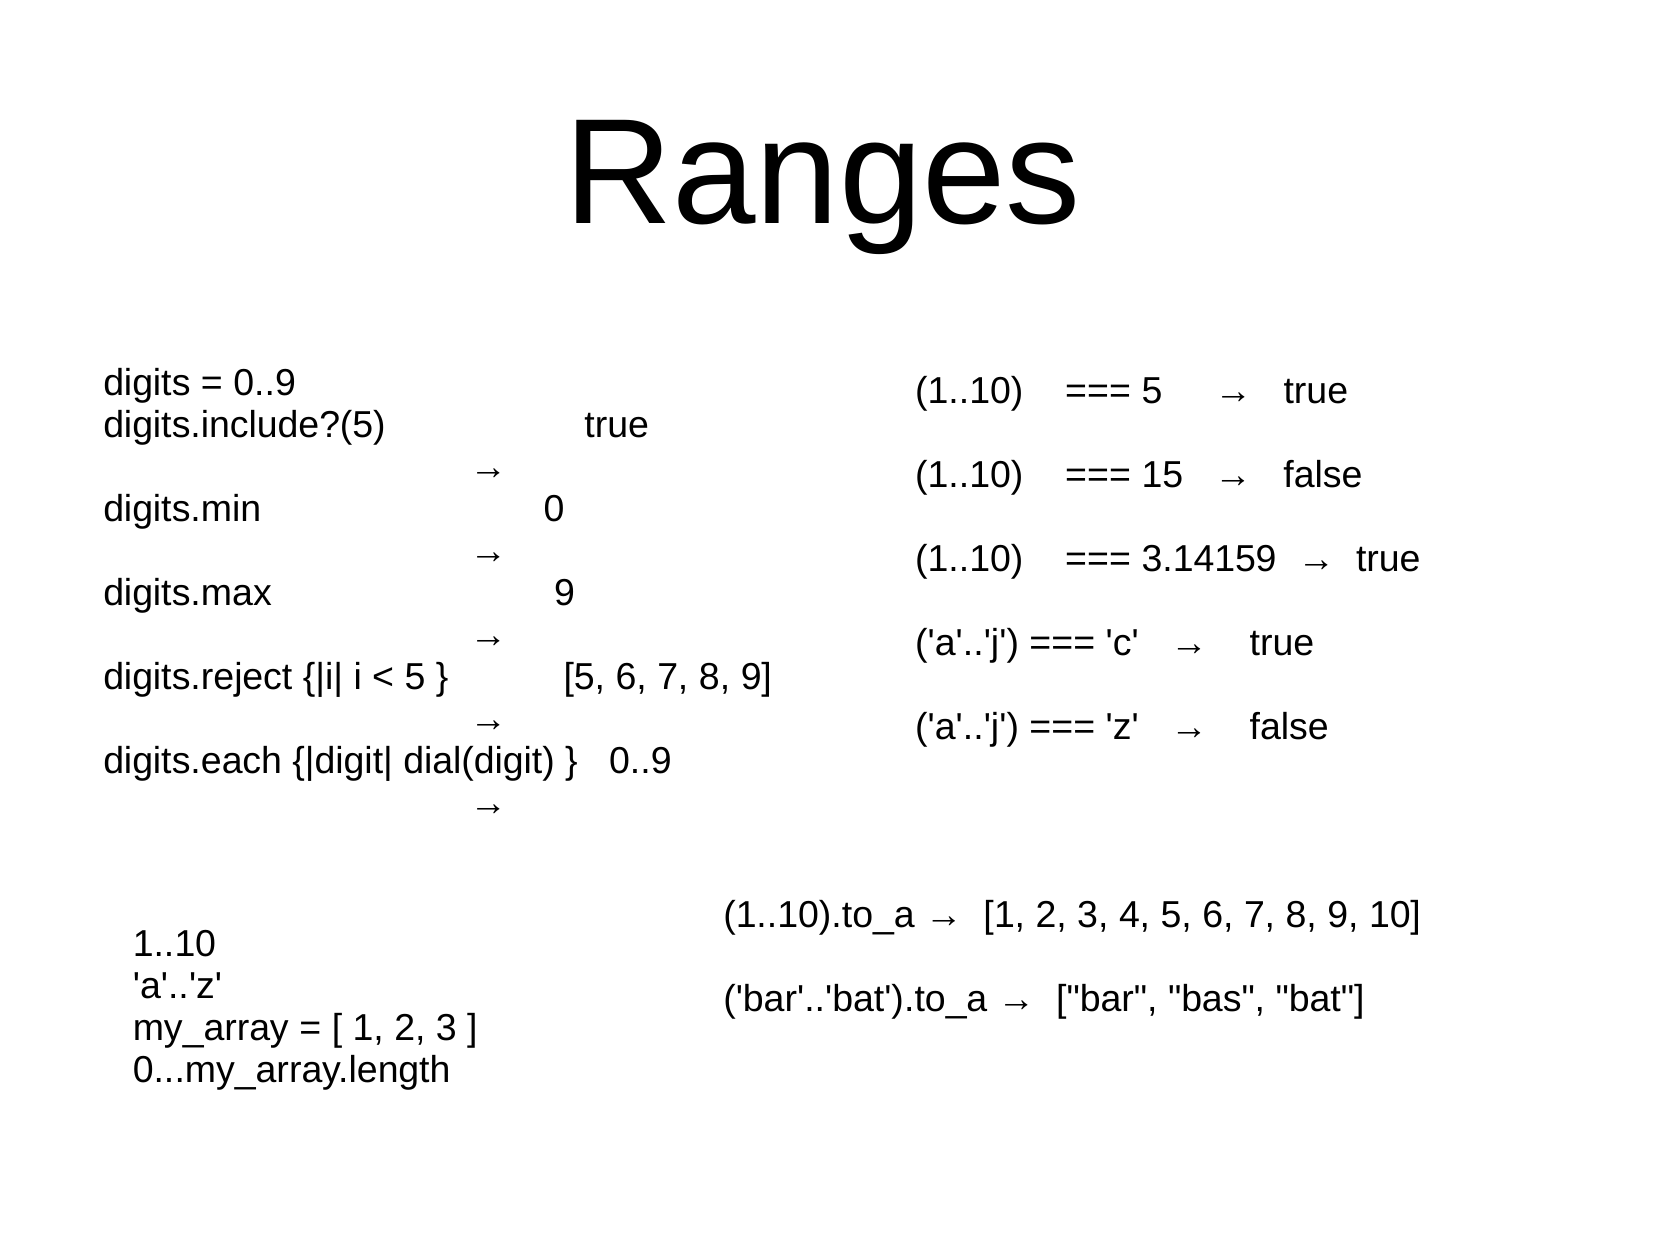

Ranges
digits = 0..9
digits.include?(5) true
 →
digits.min 0
 →
digits.max 9
 →
digits.reject {|i| i < 5 } [5, 6, 7, 8, 9]
 →
digits.each {|digit| dial(digit) } 0..9
 →
(1..10) === 5 → true
(1..10) === 15 → false
(1..10) === 3.14159 → true
('a'..'j') === 'c' → true
('a'..'j') === 'z' → false
(1..10).to_a → [1, 2, 3, 4, 5, 6, 7, 8, 9, 10]
('bar'..'bat').to_a → ["bar", "bas", "bat"]
1..10
'a'..'z'
my_array = [ 1, 2, 3 ]
0...my_array.length